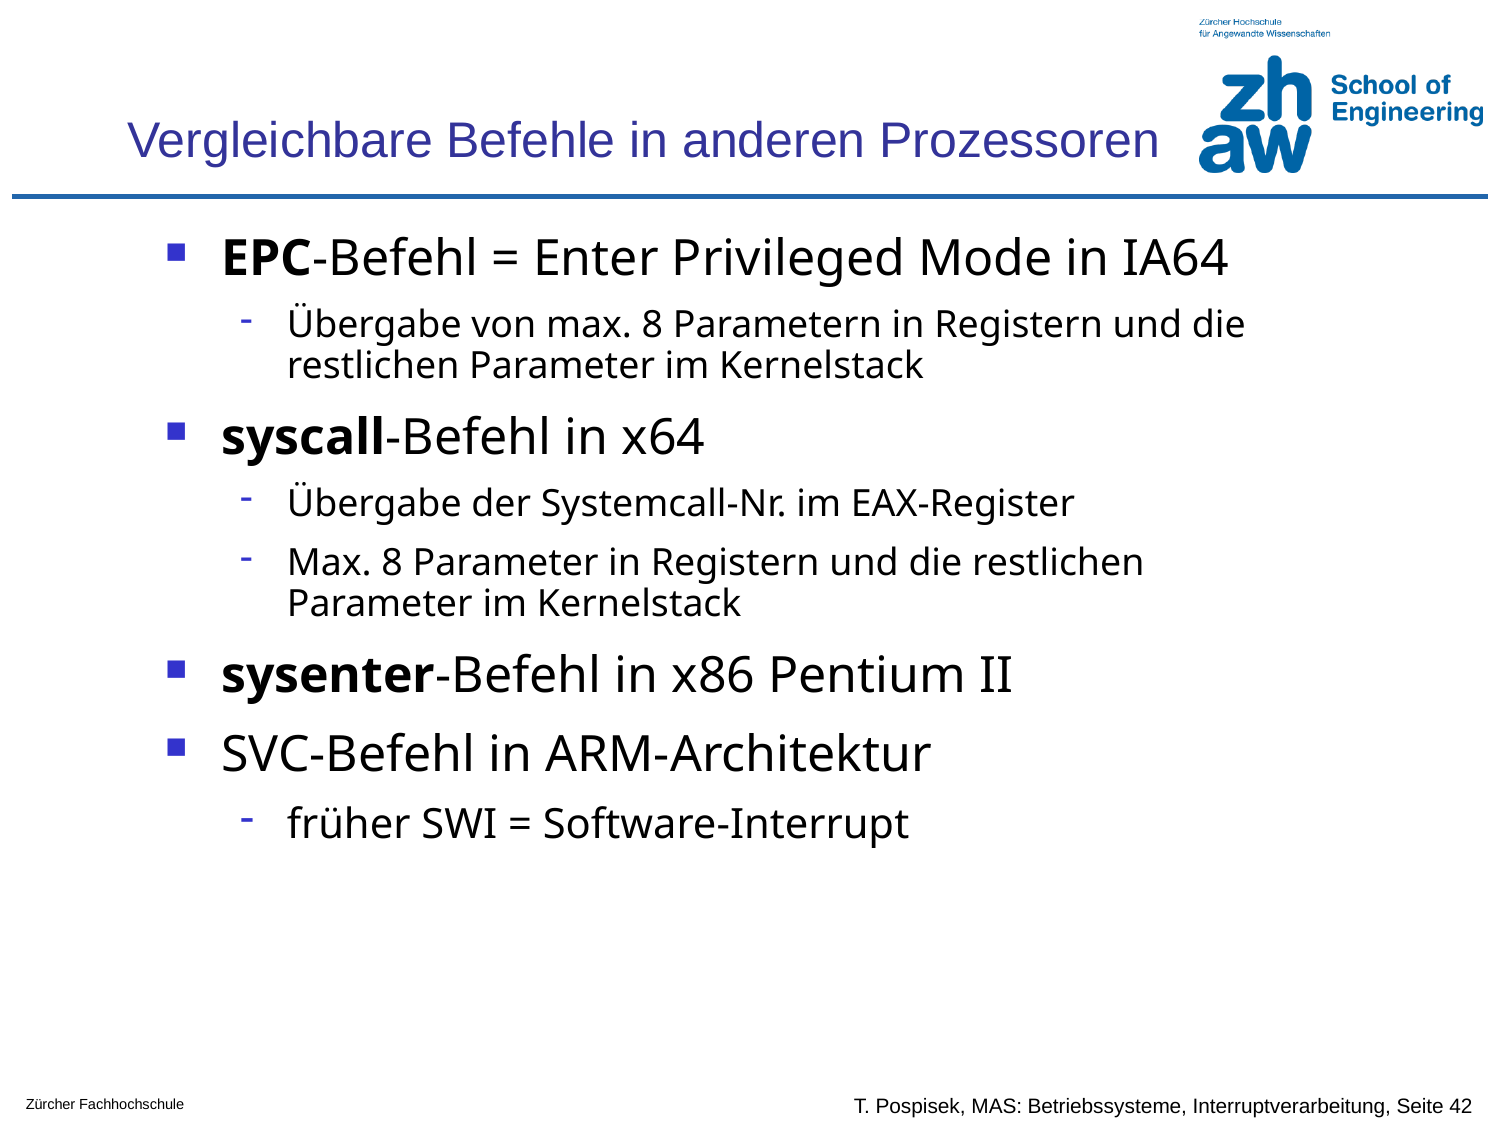

# Vergleichbare Befehle in anderen Prozessoren
EPC-Befehl = Enter Privileged Mode in IA64
Übergabe von max. 8 Parametern in Registern und die restlichen Parameter im Kernelstack
syscall-Befehl in x64
Übergabe der Systemcall-Nr. im EAX-Register
Max. 8 Parameter in Registern und die restlichen Parameter im Kernelstack
sysenter-Befehl in x86 Pentium II
SVC-Befehl in ARM-Architektur
früher SWI = Software-Interrupt